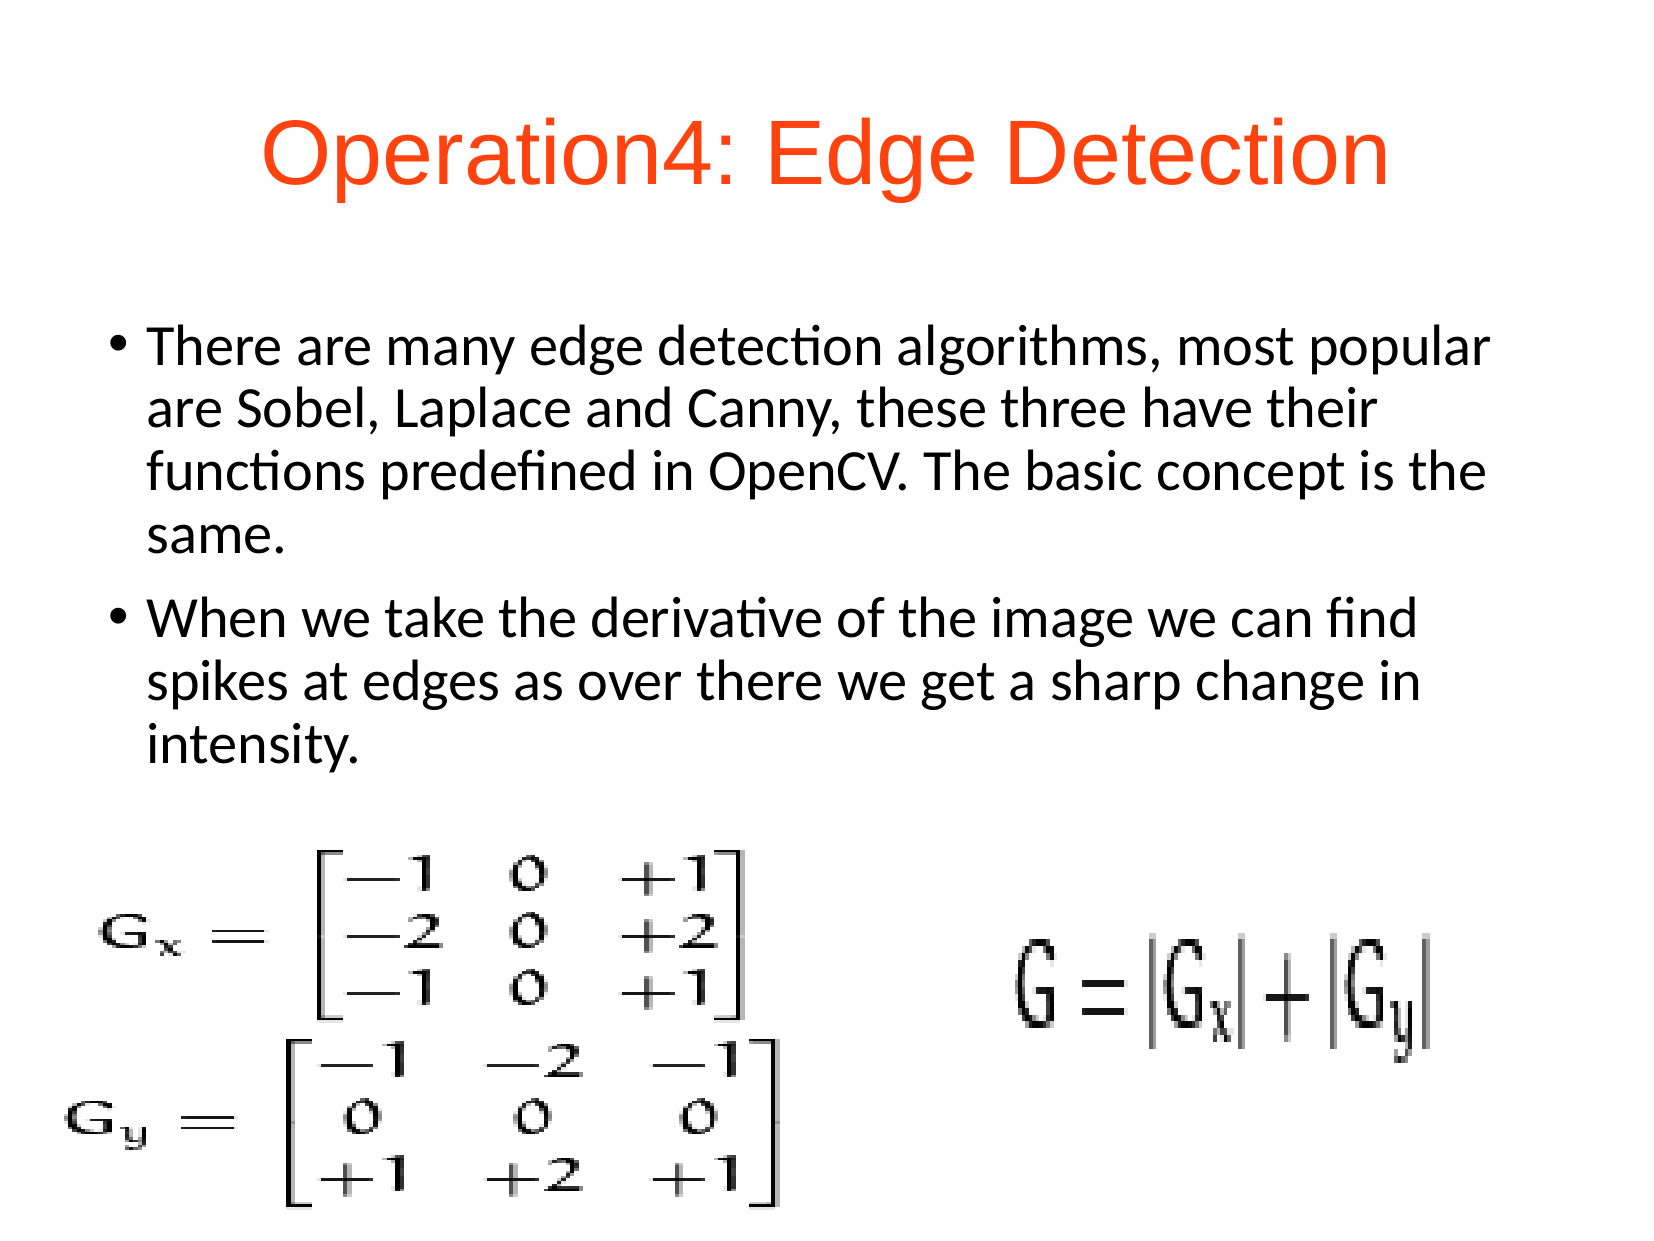

# Operation4: Edge Detection
There are many edge detection algorithms, most popular are Sobel, Laplace and Canny, these three have their functions predefined in OpenCV. The basic concept is the same.
When we take the derivative of the image we can find spikes at edges as over there we get a sharp change in intensity.